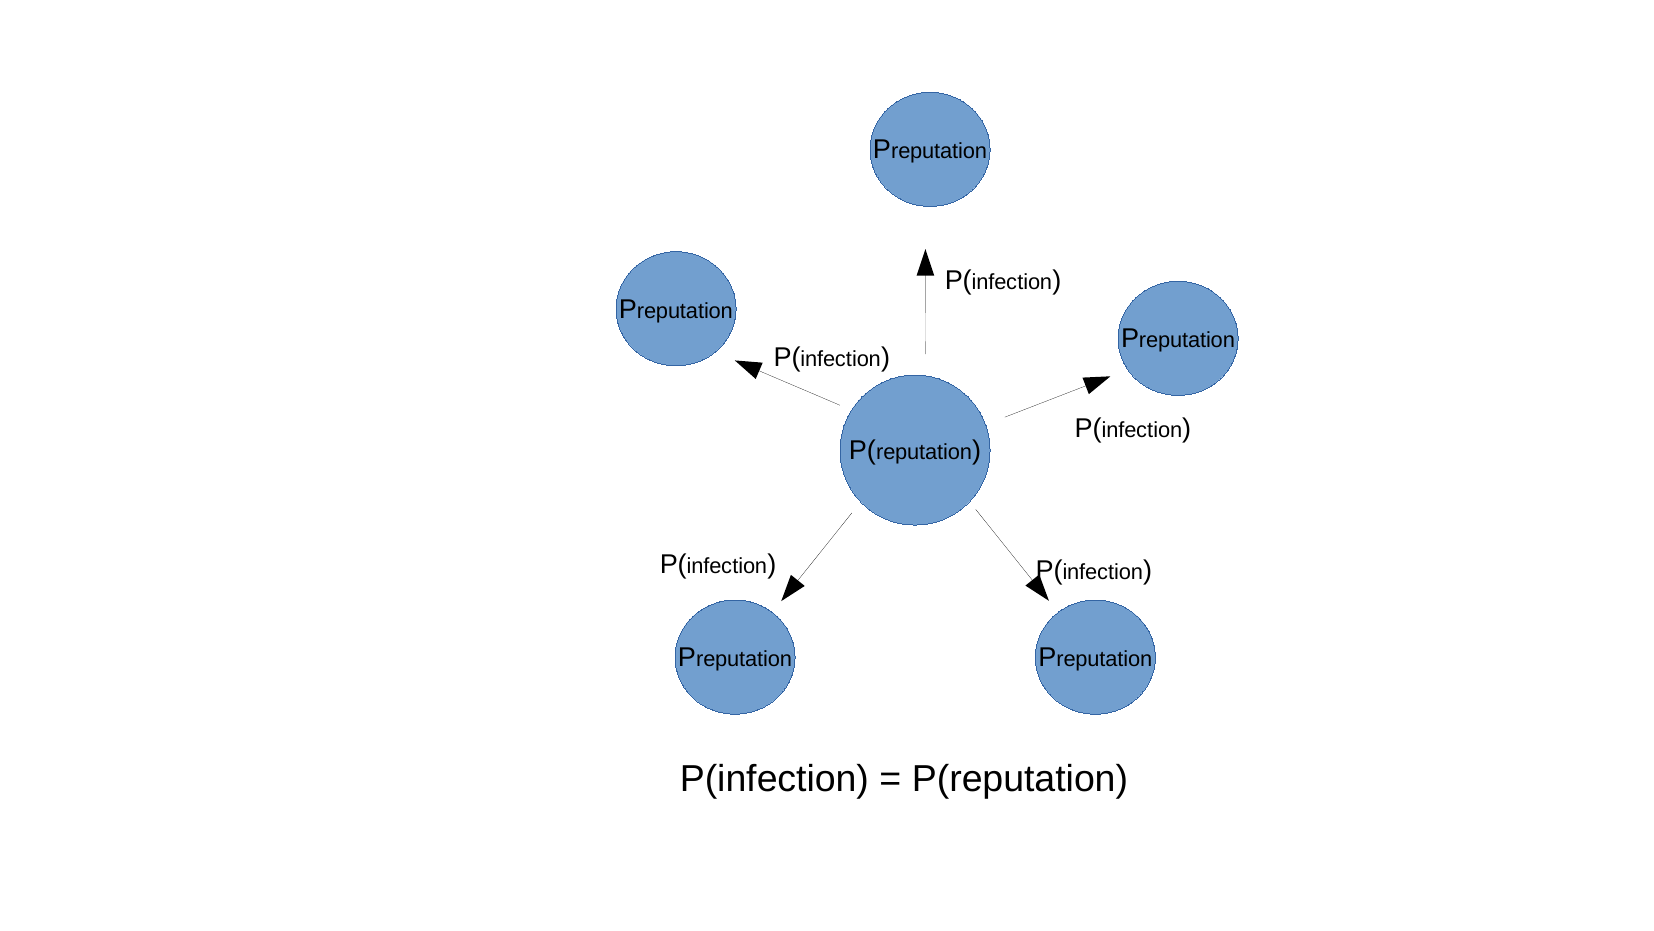

Preputation
Preputation
P(infection)
Preputation
P(infection)
P(reputation)
P(infection)
P(infection)
P(infection)
Preputation
Preputation
P(infection) = P(reputation)